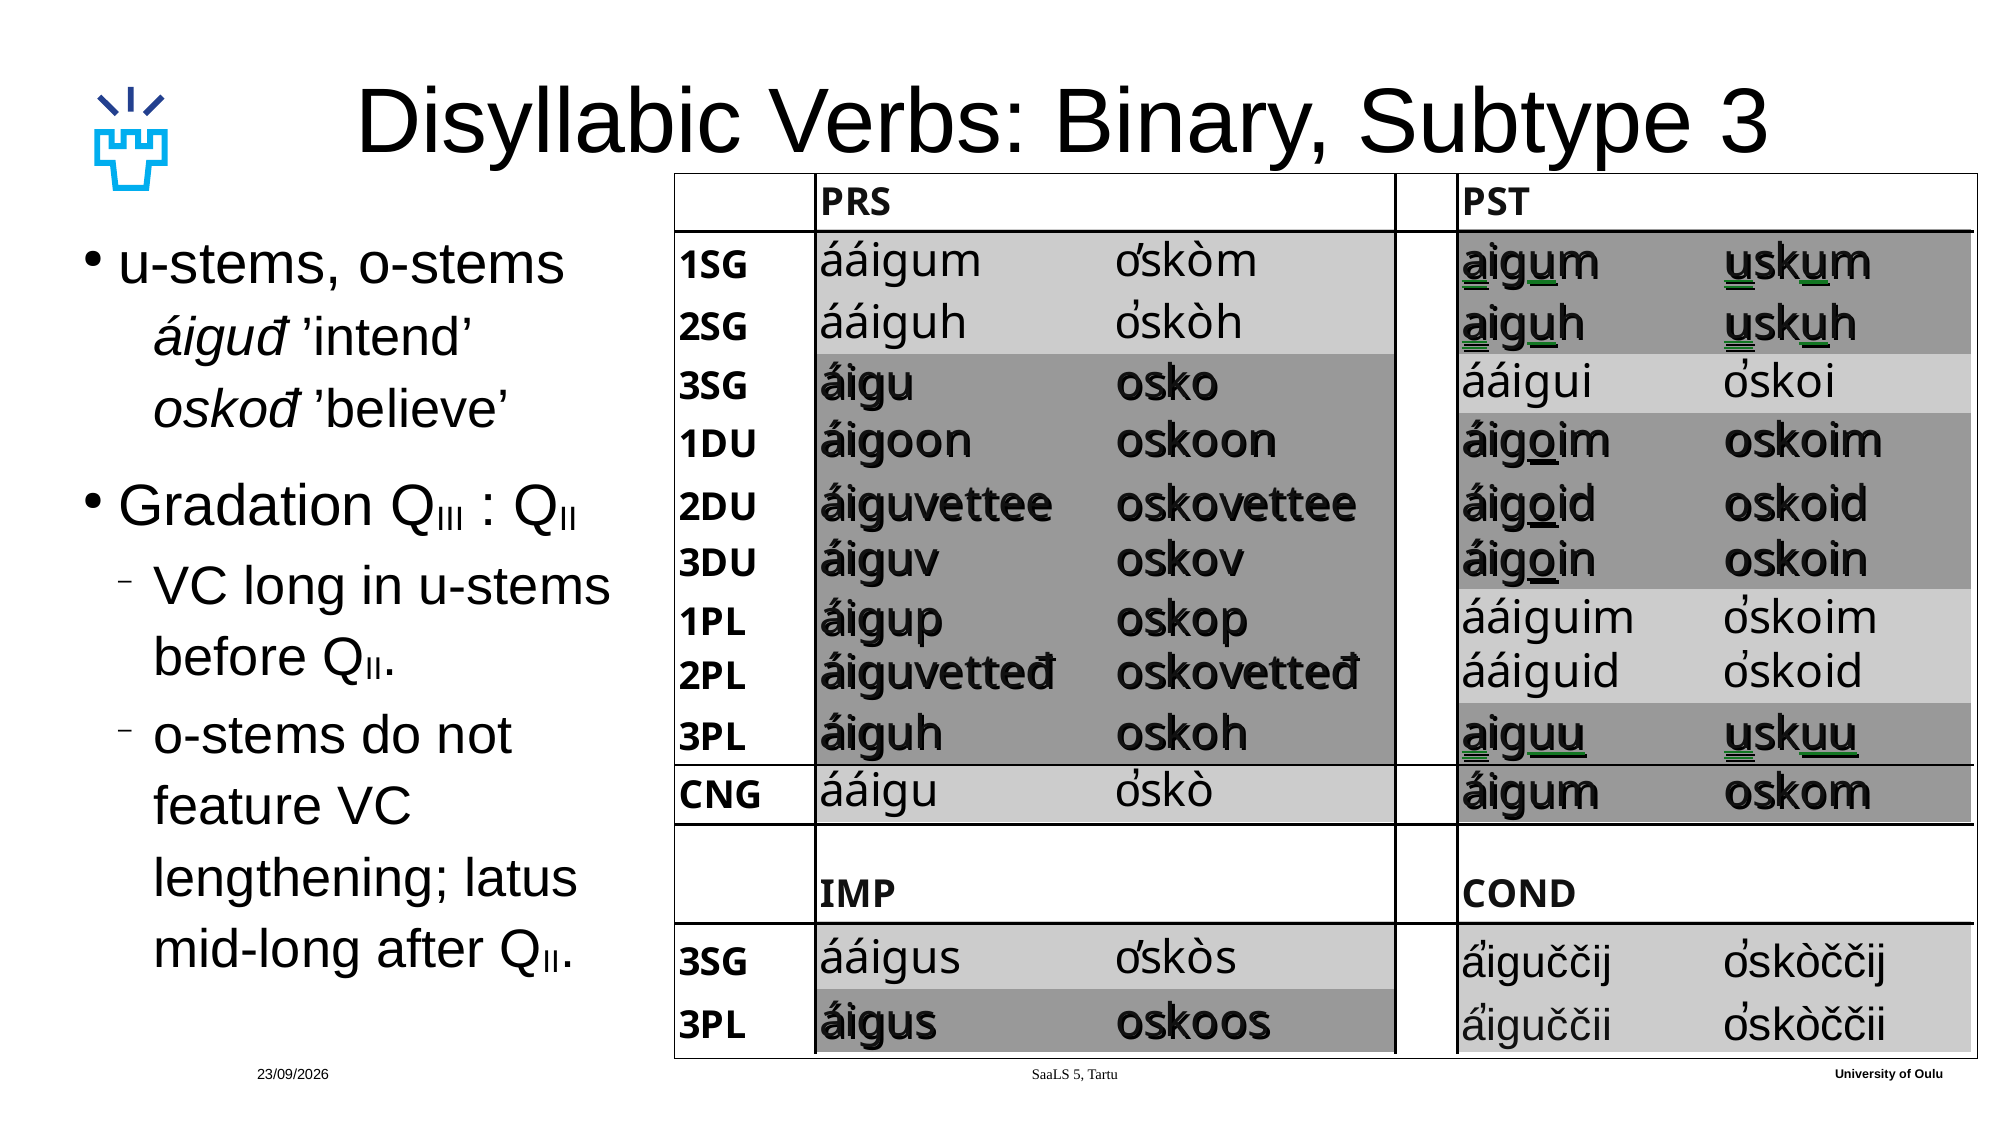

Disyllabic Verbs: Binary, Subtype 3
# u-stems, o-stems
áiguđ ’intend’
oskođ ’believe’
Gradation QIII : QII
VC long in u-stems before QII.
o-stems do not
feature VC lengthening; latus
mid-long after QII.
https://github.com/tkoukkar/anaraskiela/blob/master/Koukkari_Tuomas-CIFUXIII-oovdanpyehtim.pdf